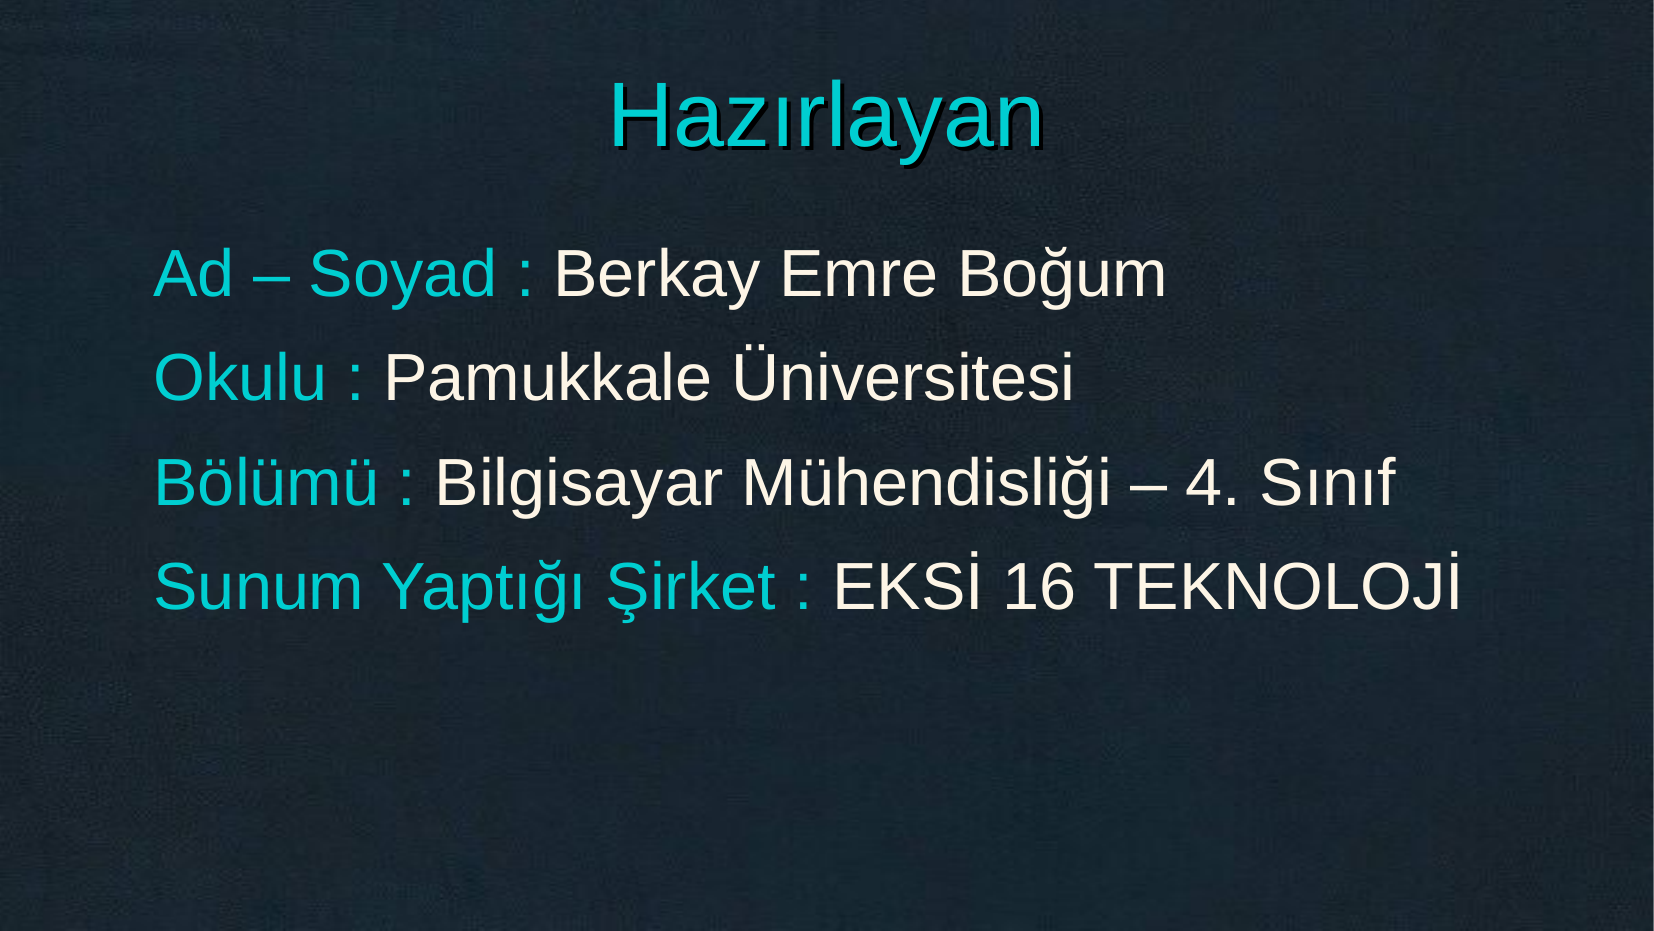

# Hazırlayan
Ad – Soyad : Berkay Emre Boğum
Okulu : Pamukkale Üniversitesi
Bölümü : Bilgisayar Mühendisliği – 4. Sınıf
Sunum Yaptığı Şirket : EKSİ 16 TEKNOLOJİ